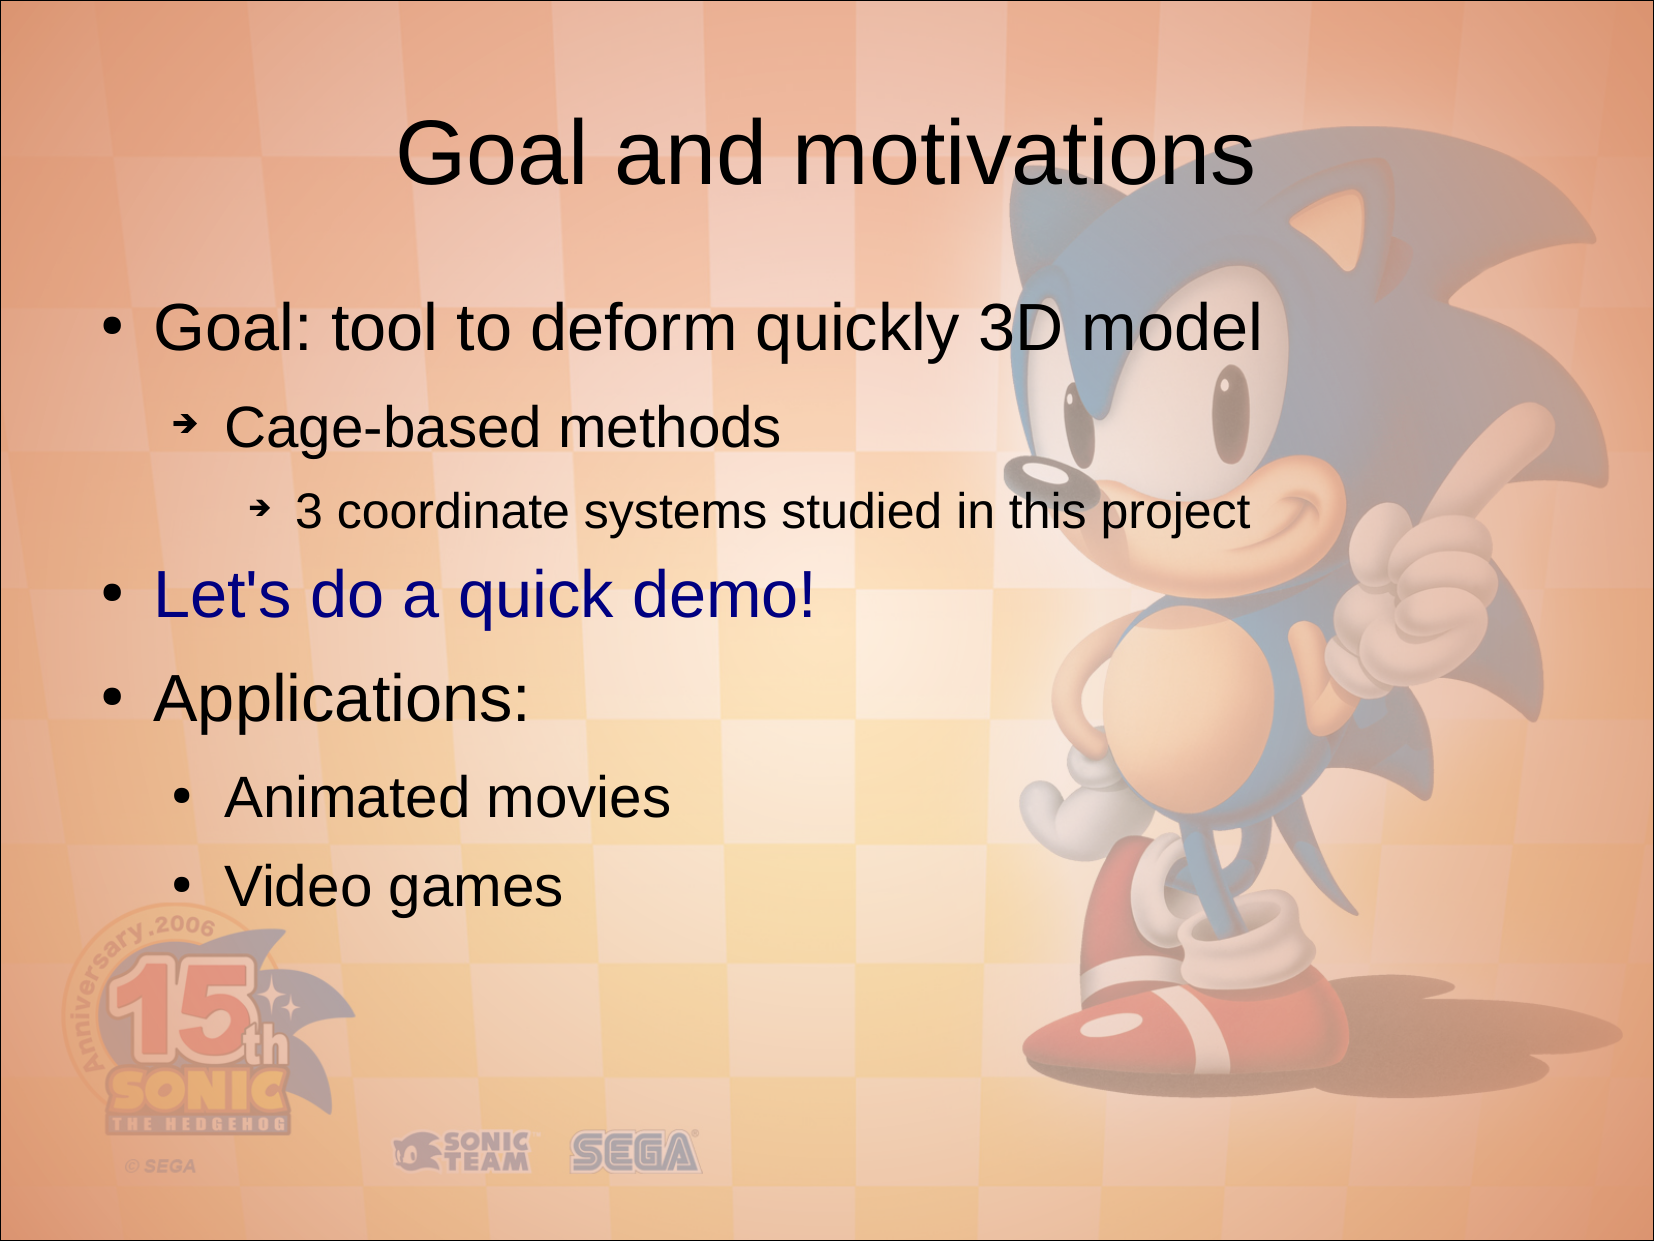

# Goal and motivations
Goal: tool to deform quickly 3D model
Cage-based methods
3 coordinate systems studied in this project
Let's do a quick demo!
Applications:
Animated movies
Video games